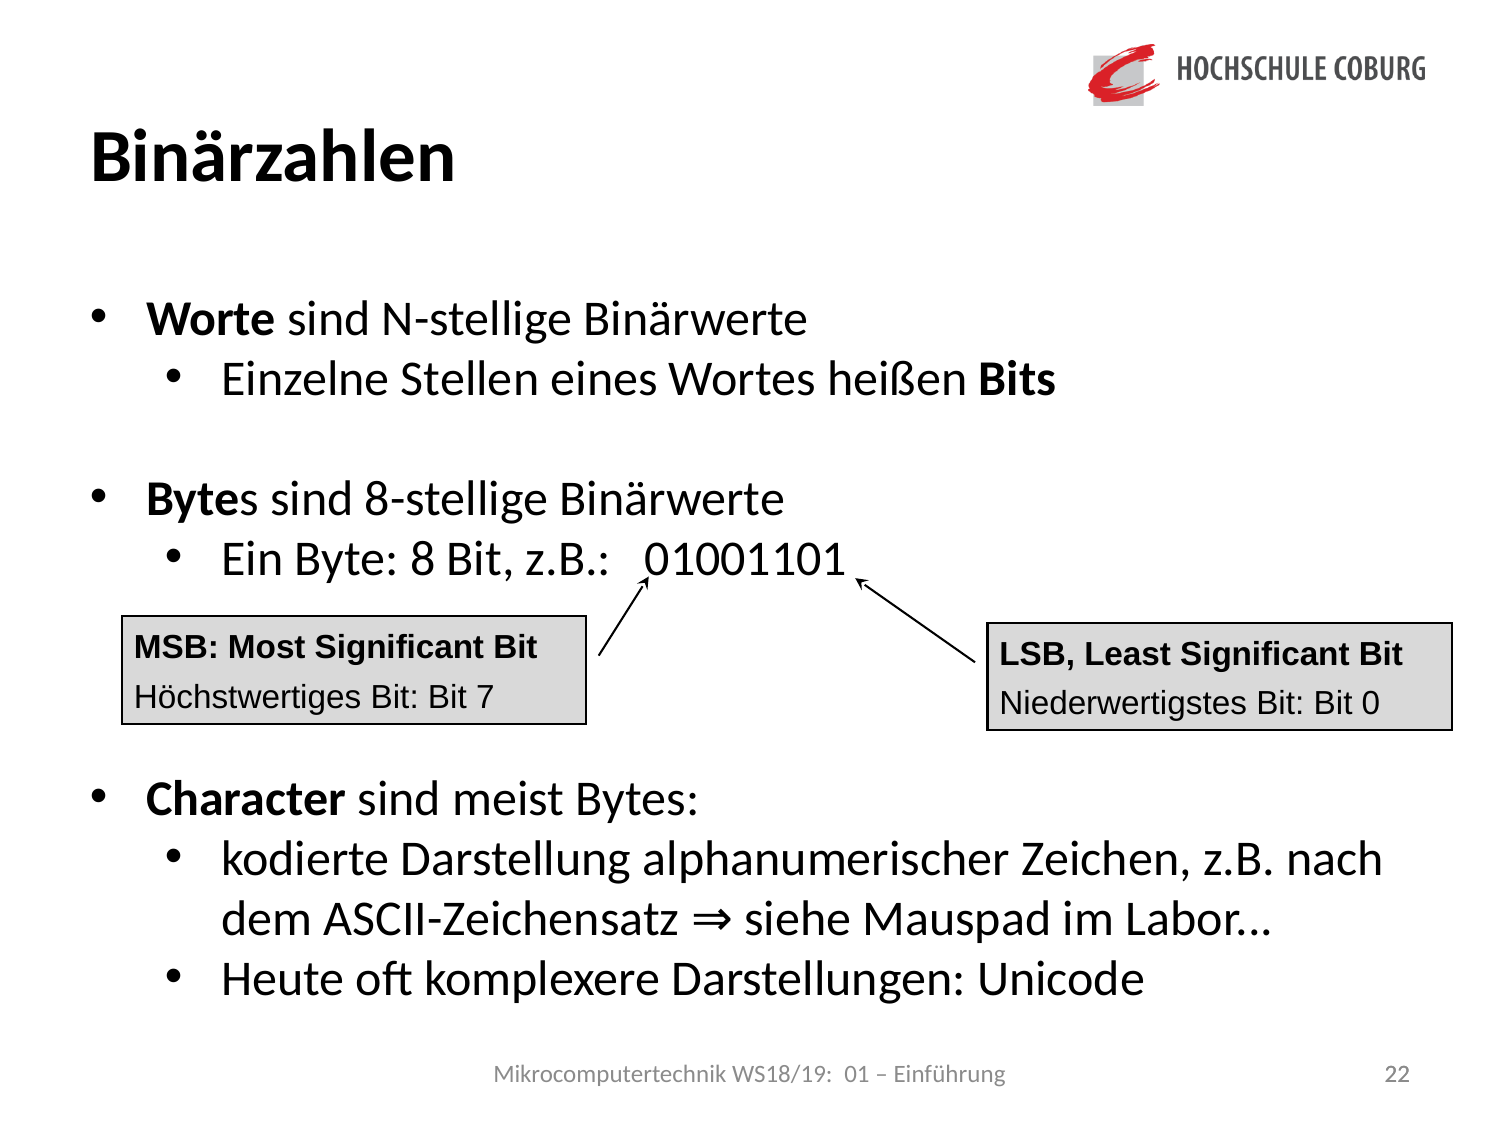

# Binärzahlen
Worte sind N-stellige Binärwerte
Einzelne Stellen eines Wortes heißen Bits
Bytes sind 8-stellige Binärwerte
Ein Byte: 8 Bit, z.B.: 01001101
Character sind meist Bytes:
kodierte Darstellung alphanumerischer Zeichen, z.B. nach dem ASCII-Zeichensatz ⇒ siehe Mauspad im Labor...
Heute oft komplexere Darstellungen: Unicode
MSB: Most Significant Bit
Höchstwertiges Bit: Bit 7
LSB, Least Significant Bit
Niederwertigstes Bit: Bit 0
MCT01: Einführung
22